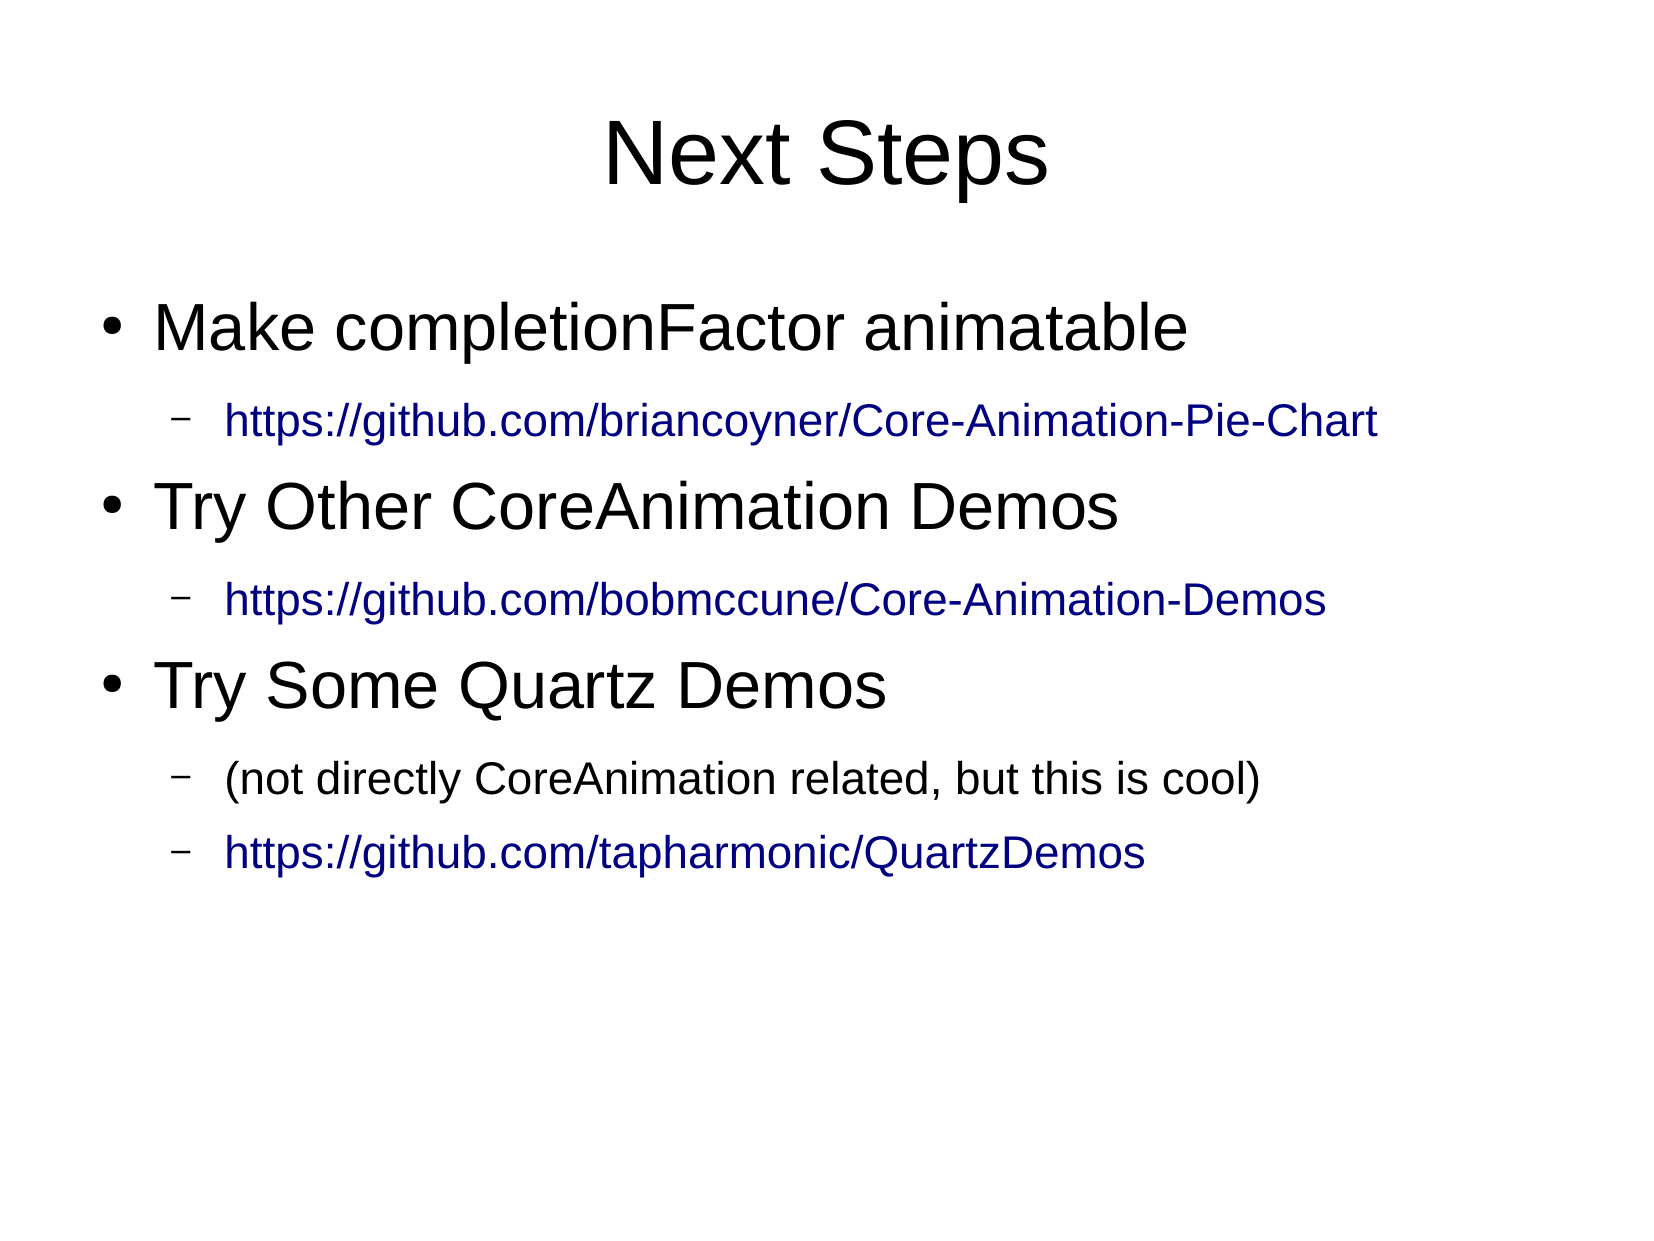

# Next Steps
Make completionFactor animatable
https://github.com/briancoyner/Core-Animation-Pie-Chart
Try Other CoreAnimation Demos
https://github.com/bobmccune/Core-Animation-Demos
Try Some Quartz Demos
(not directly CoreAnimation related, but this is cool)
https://github.com/tapharmonic/QuartzDemos